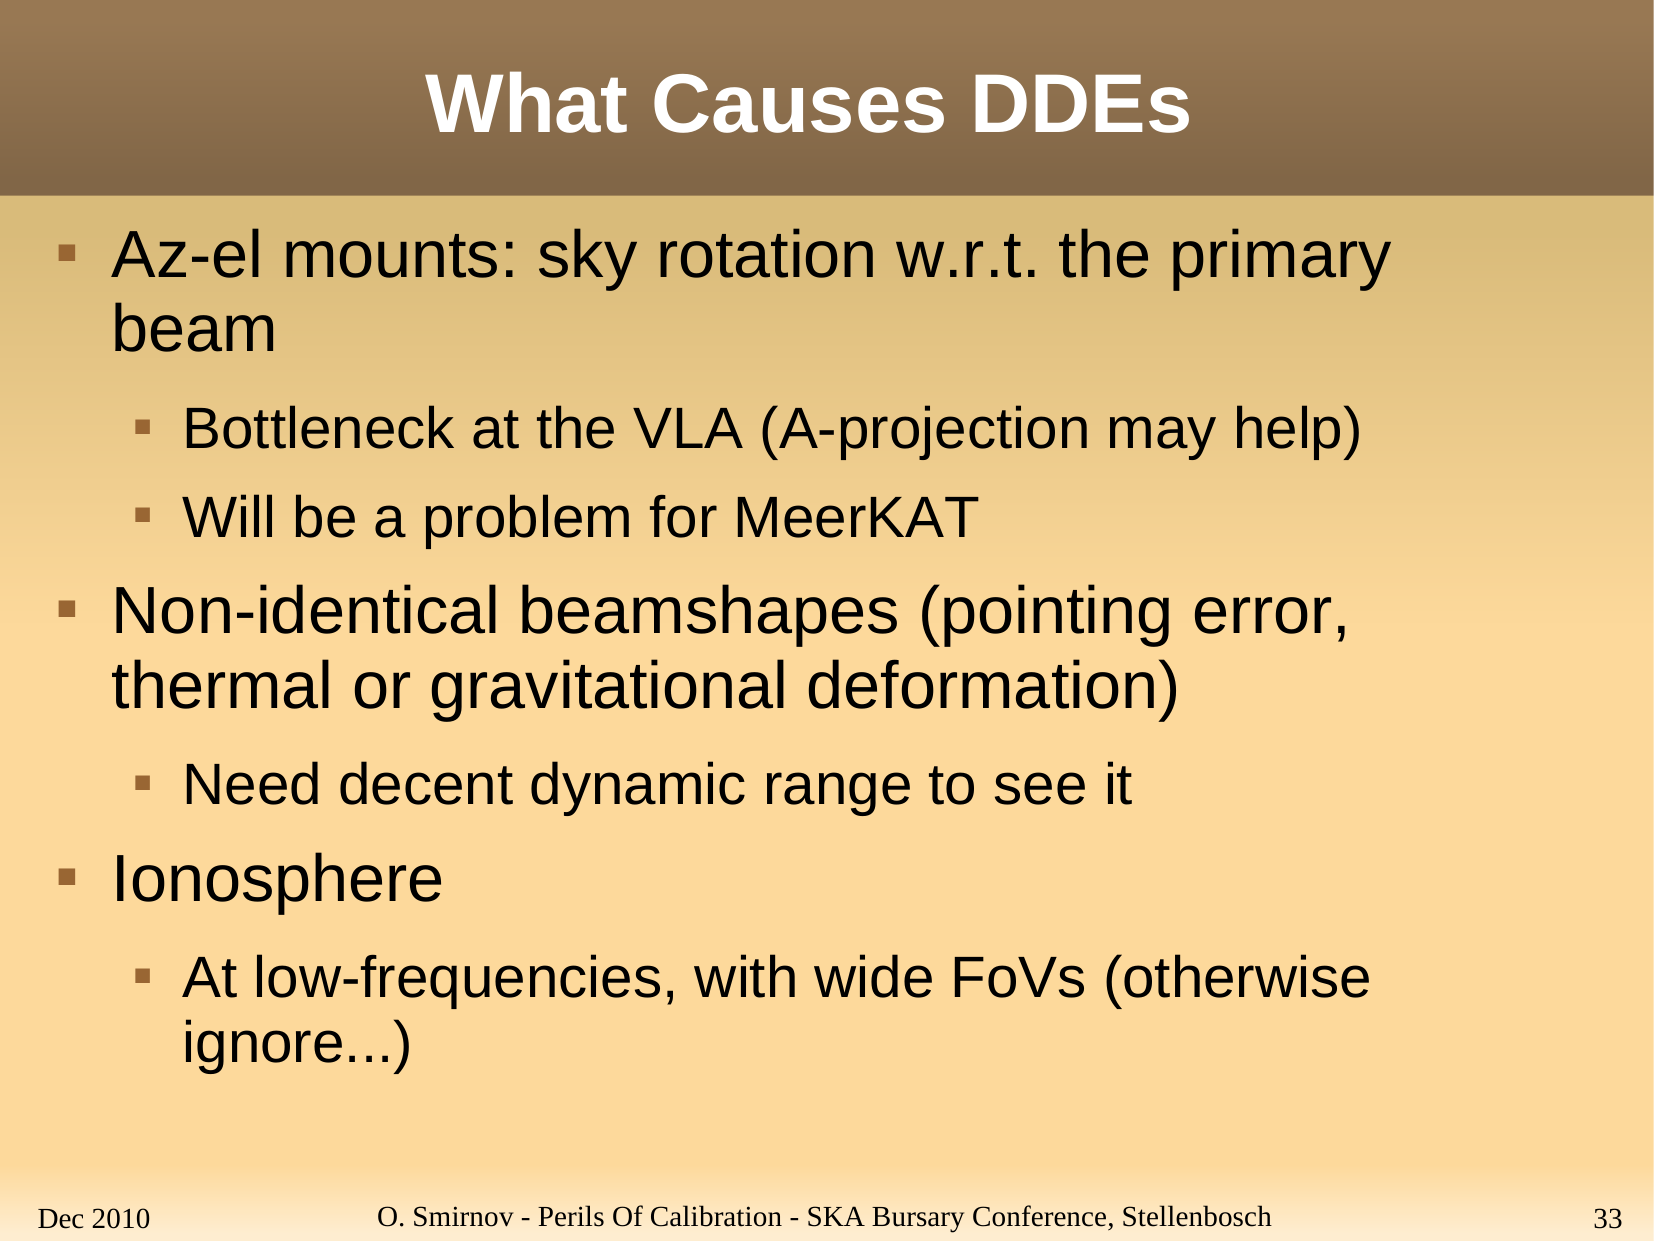

# What Causes DDEs
Az-el mounts: sky rotation w.r.t. the primary beam
Bottleneck at the VLA (A-projection may help)
Will be a problem for MeerKAT
Non-identical beamshapes (pointing error, thermal or gravitational deformation)
Need decent dynamic range to see it
Ionosphere
At low-frequencies, with wide FoVs (otherwise ignore...)
O. Smirnov - Perils Of Calibration - SKA Bursary Conference, Stellenbosch
Dec 2010
33